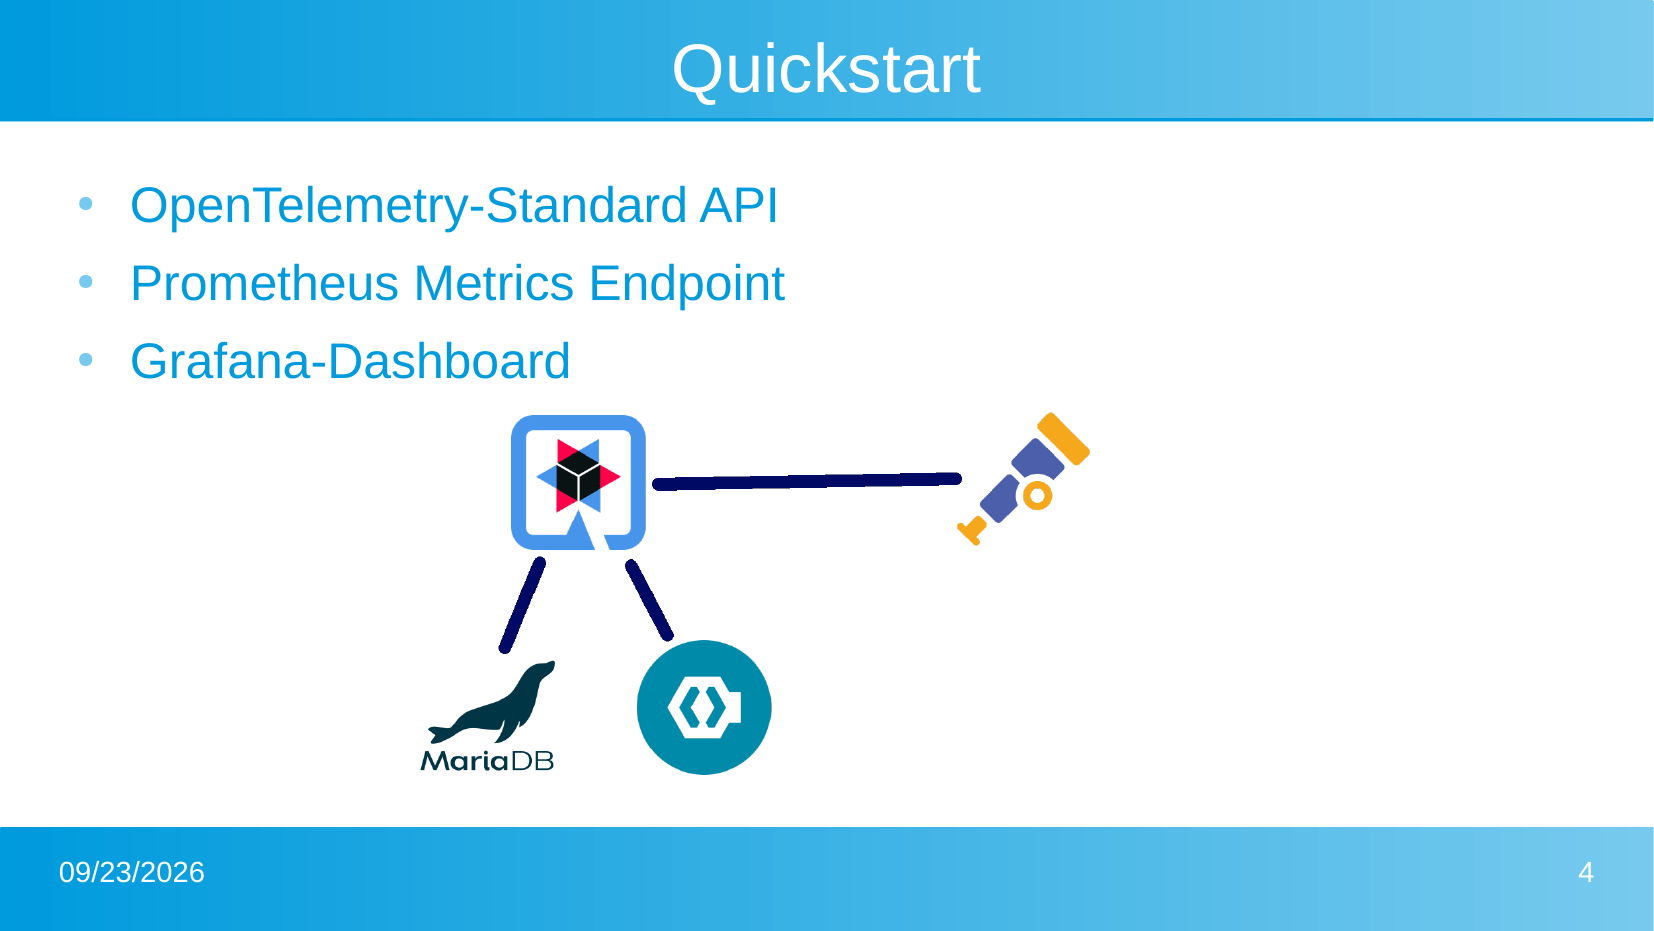

# Quickstart
OpenTelemetry-Standard API
Prometheus Metrics Endpoint
Grafana-Dashboard
4